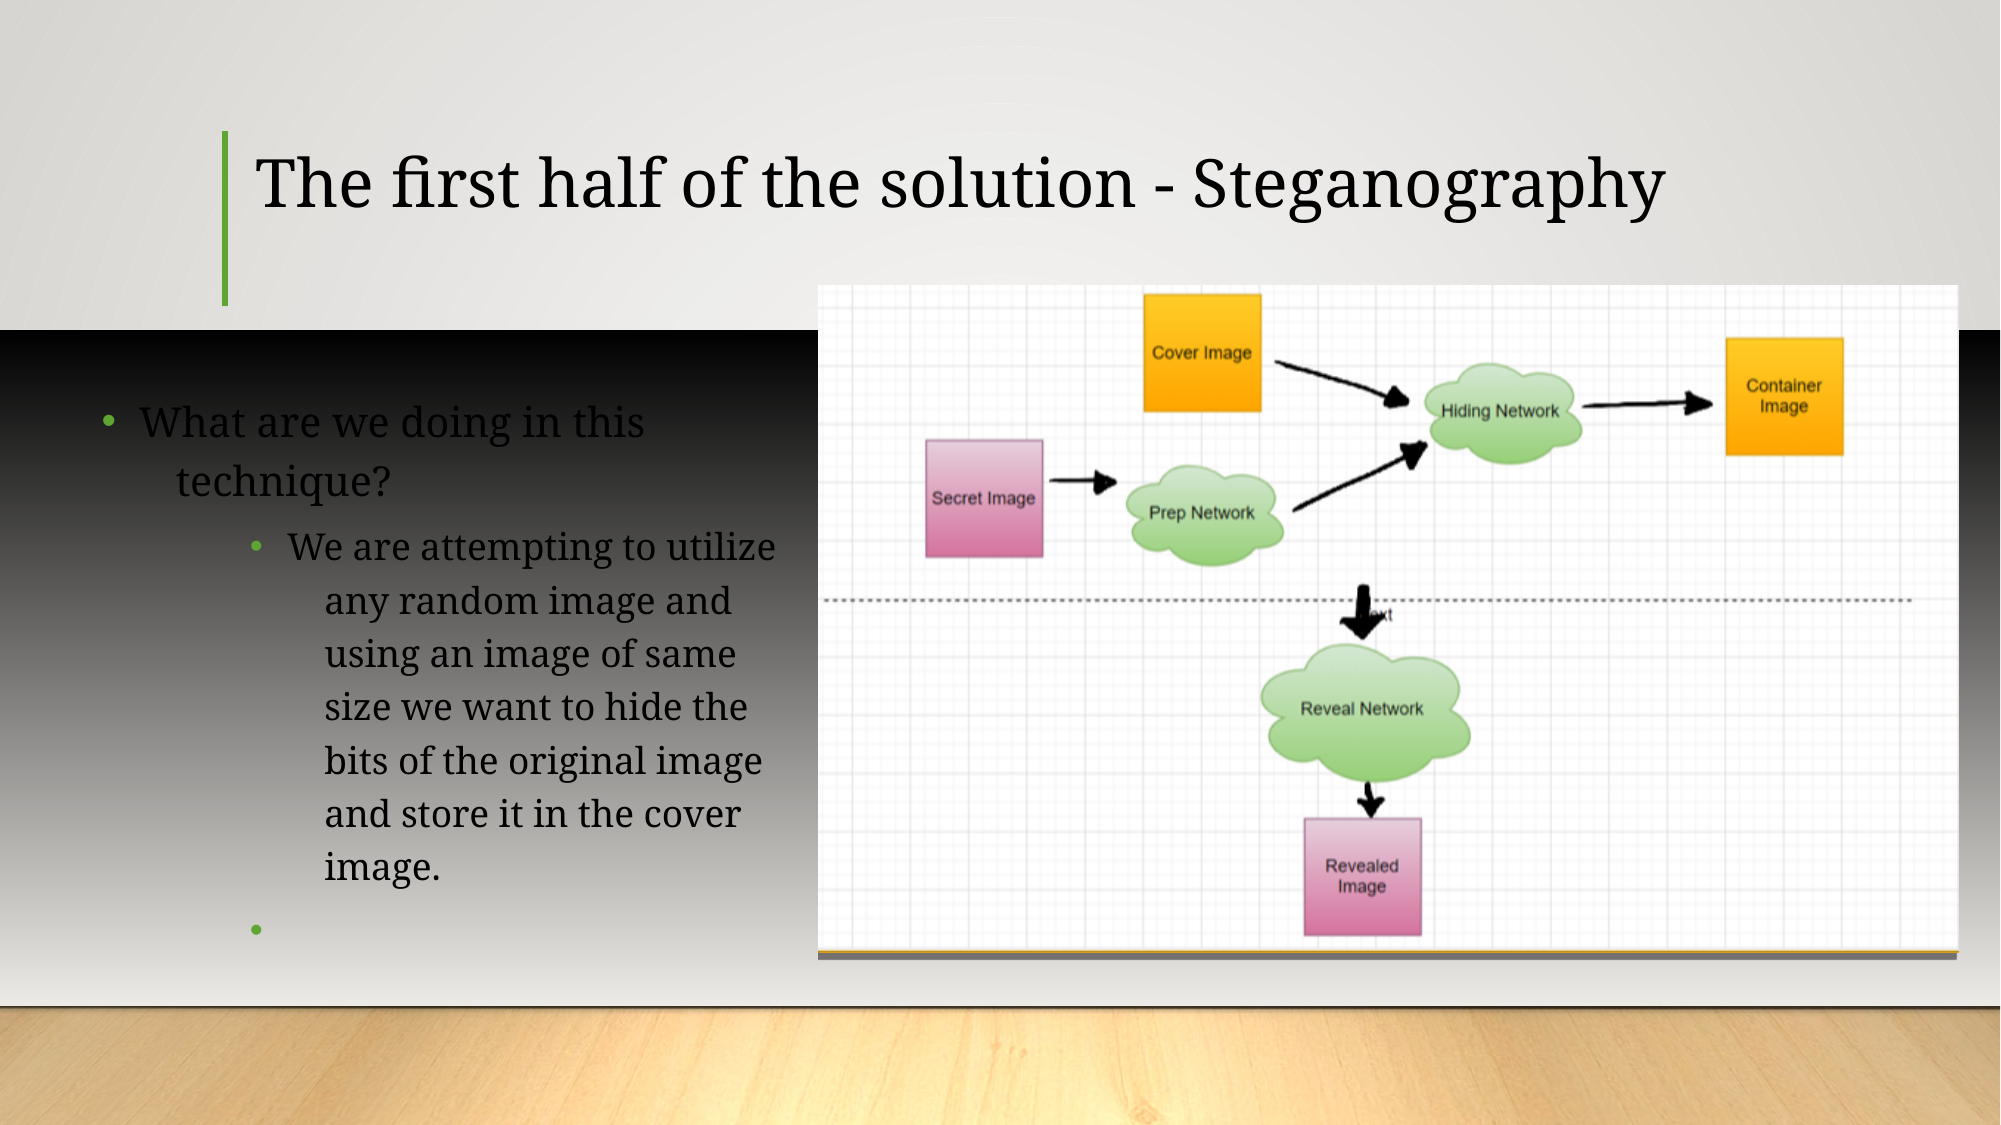

# The first half of the solution - Steganography
What are we doing in this technique?
We are attempting to utilize any random image and using an image of same size we want to hide the bits of the original image and store it in the cover image.